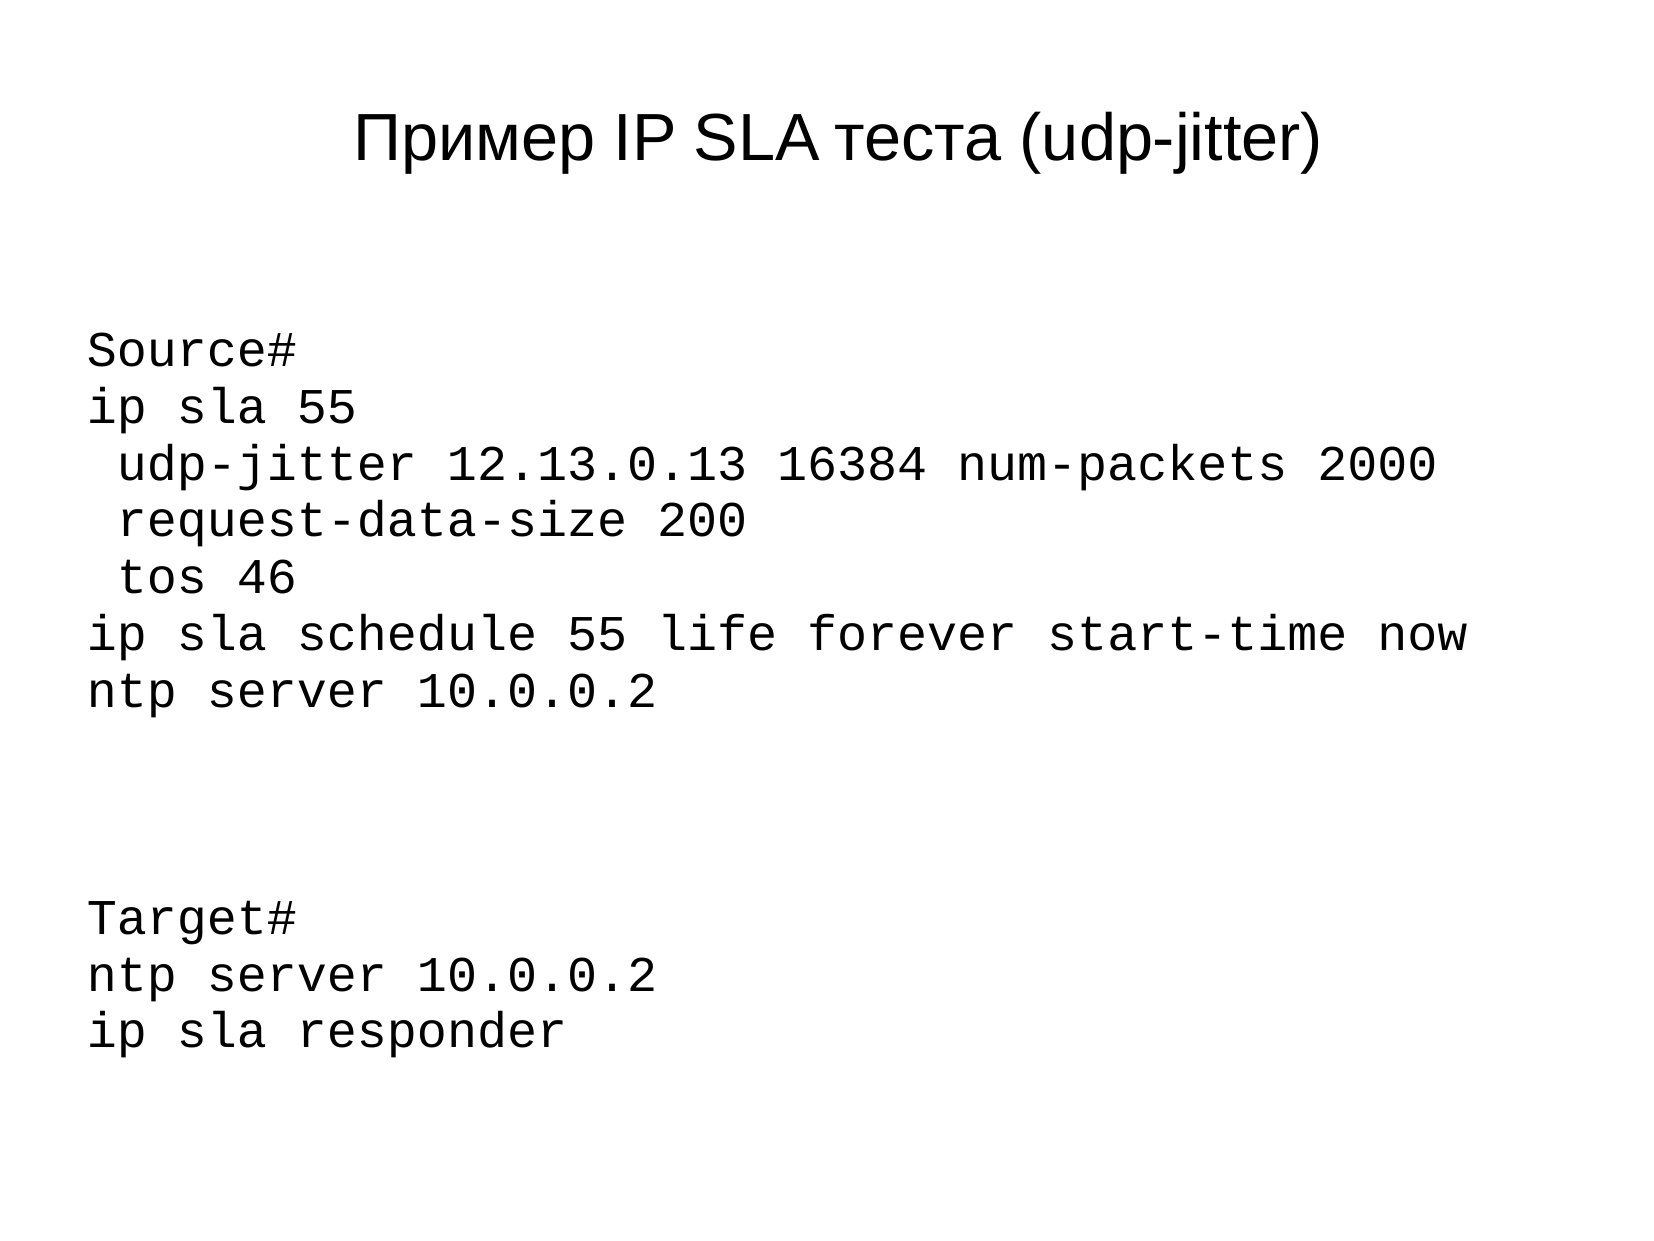

# Пример IP SLA теста (udp-jitter)
Source#
ip sla 55
 udp-jitter 12.13.0.13 16384 num-packets 2000
 request-data-size 200
 tos 46
ip sla schedule 55 life forever start-time now
ntp server 10.0.0.2
Target#
ntp server 10.0.0.2
ip sla responder